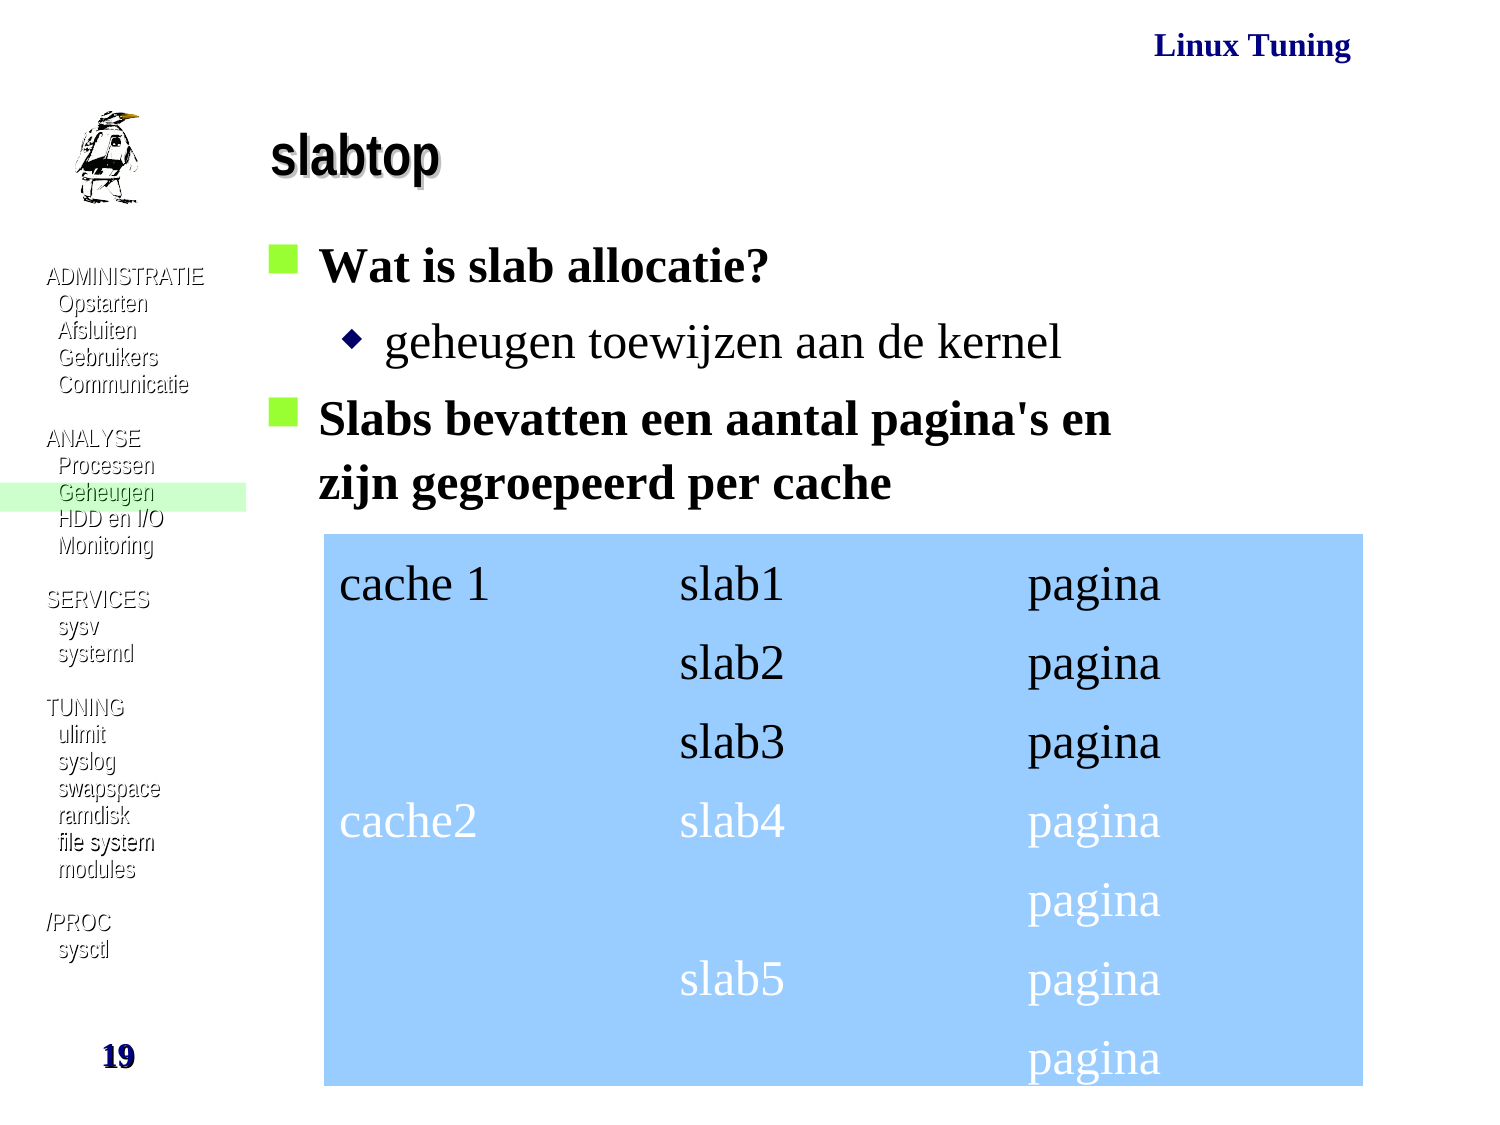

# slabtop
Wat is slab allocatie?
geheugen toewijzen aan de kernel
Slabs bevatten een aantal pagina's en
zijn gegroepeerd per cache
| cache 1 | slab1 | pagina |
| --- | --- | --- |
| | slab2 | pagina |
| | slab3 | pagina |
| cache2 | slab4 | pagina |
| | | pagina |
| | slab5 | pagina |
| | | pagina |